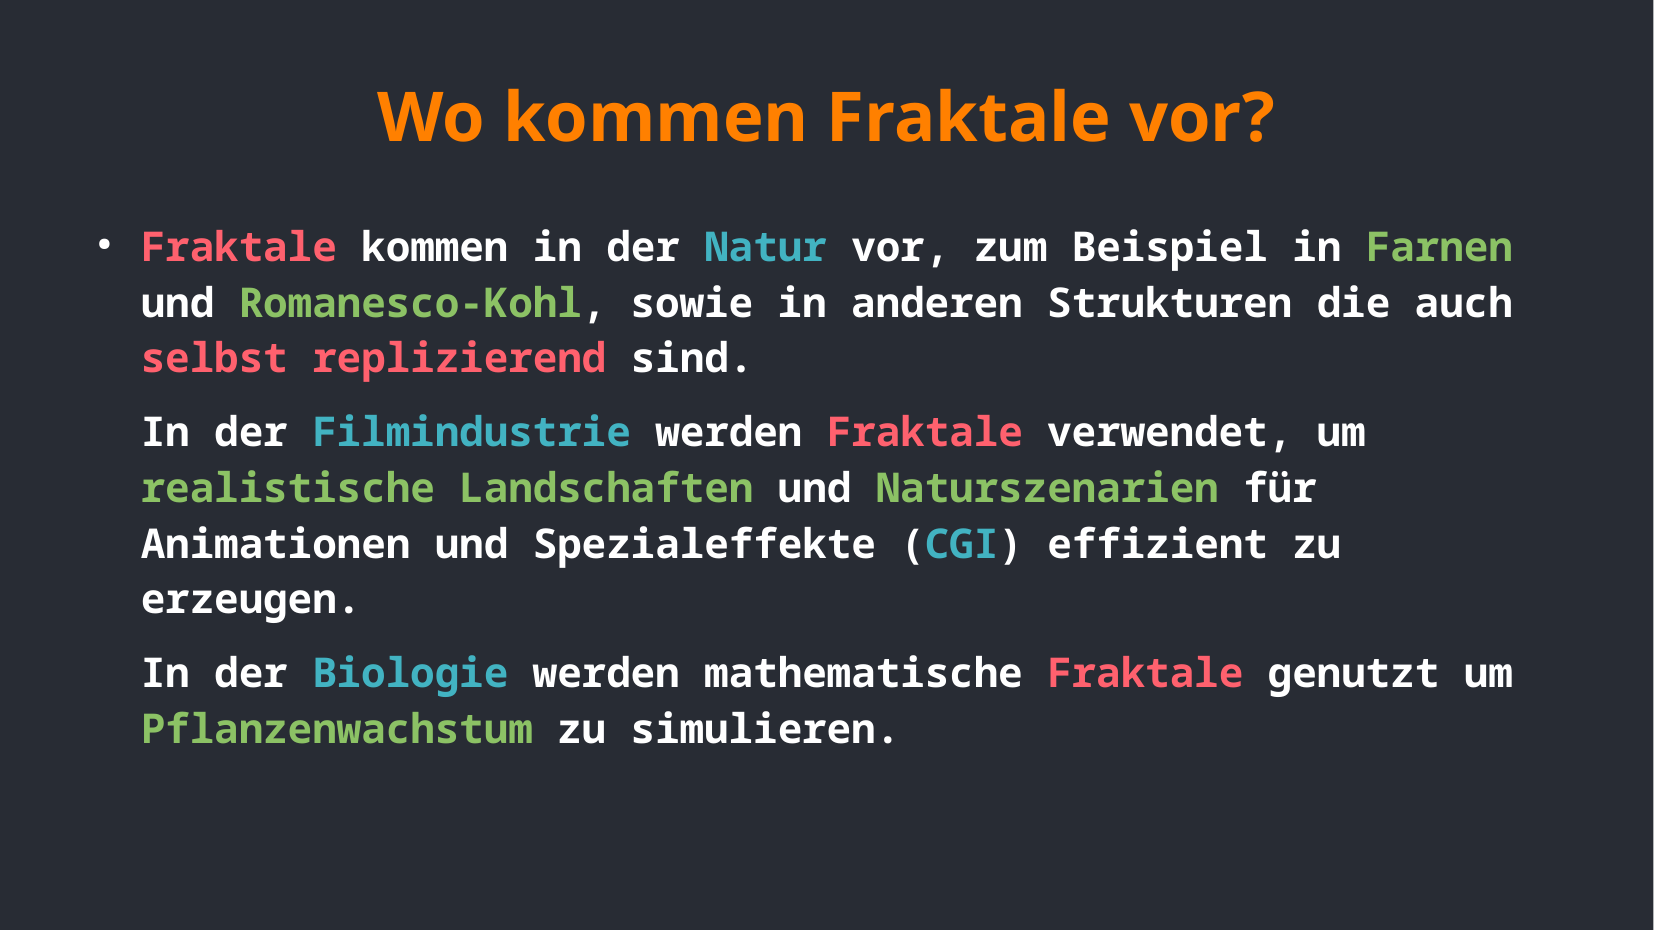

# Wo kommen Fraktale vor?
Fraktale kommen in der Natur vor, zum Beispiel in Farnen und Romanesco-Kohl, sowie in anderen Strukturen die auch selbst replizierend sind.
In der Filmindustrie werden Fraktale verwendet, um realistische Landschaften und Naturszenarien für Animationen und Spezialeffekte (CGI) effizient zu erzeugen.
In der Biologie werden mathematische Fraktale genutzt um Pflanzenwachstum zu simulieren.